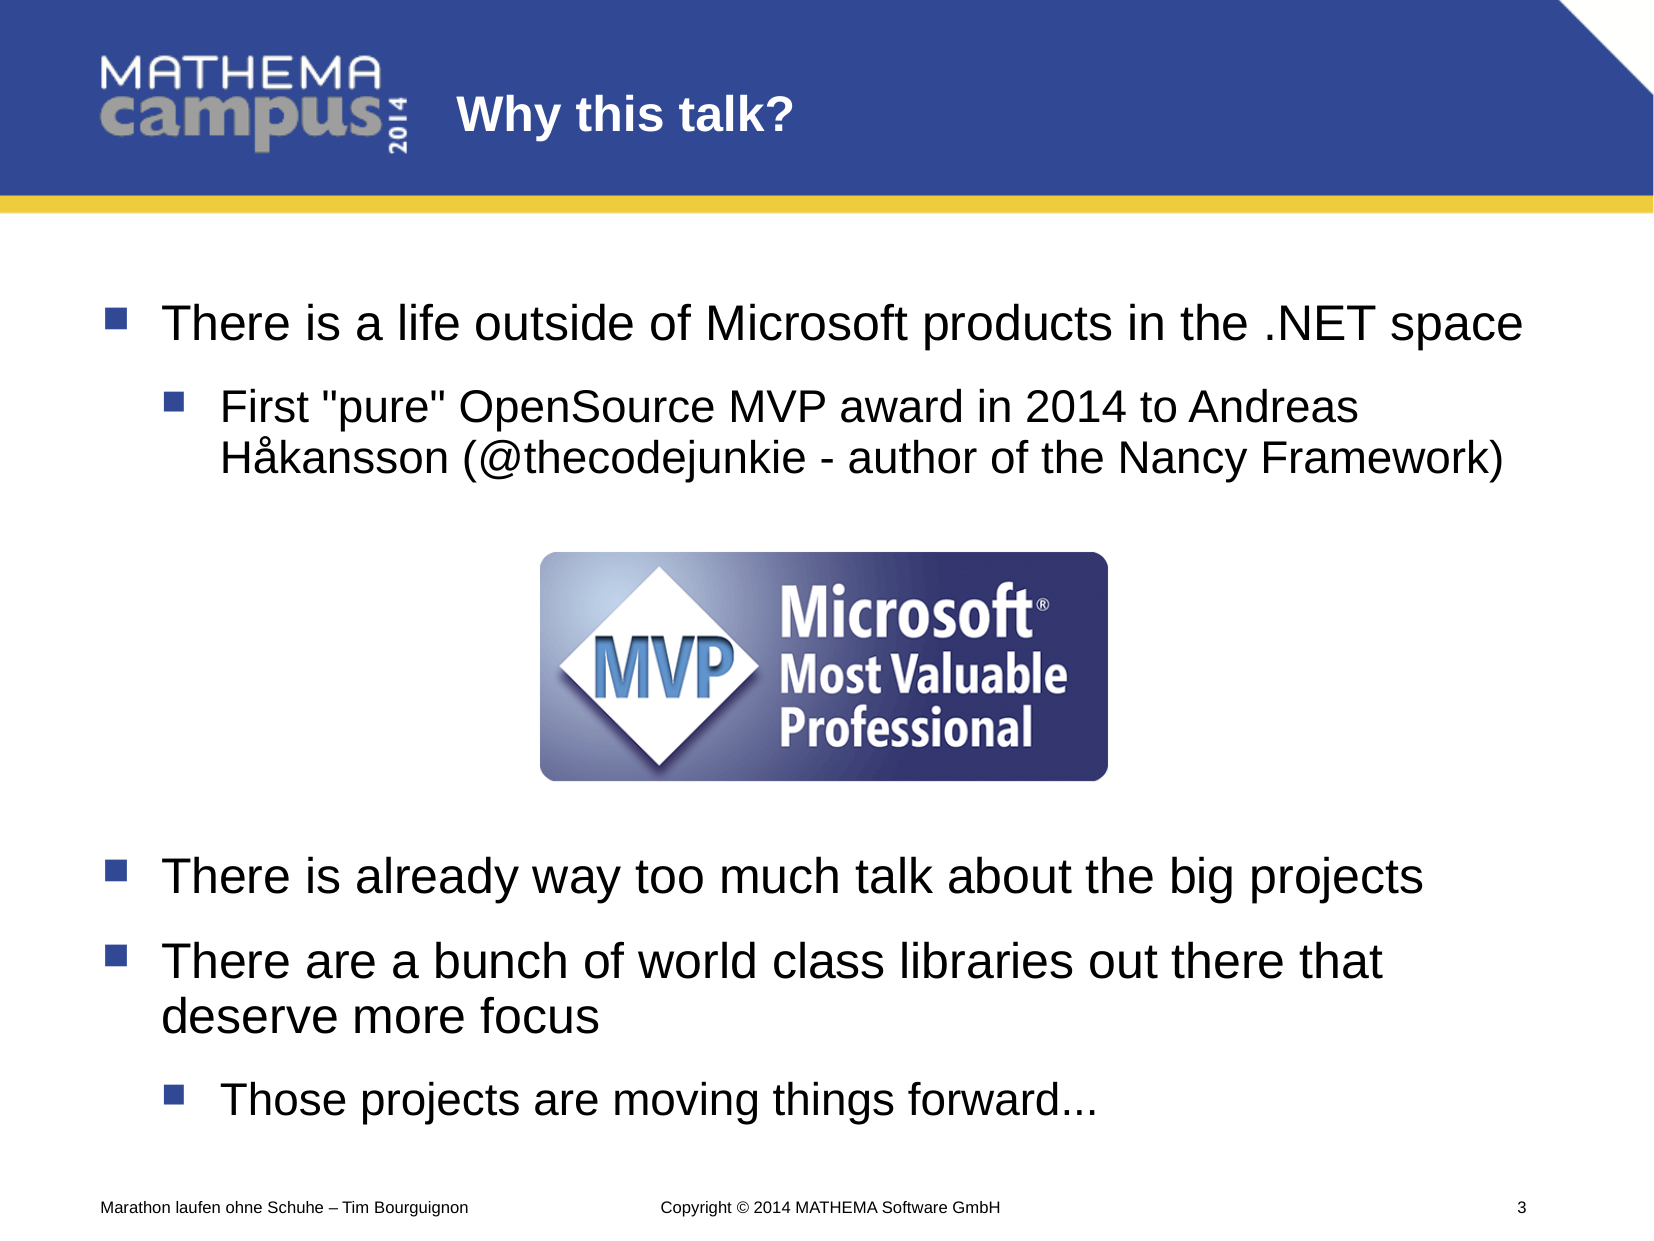

# Why this talk?
There is a life outside of Microsoft products in the .NET space
First "pure" OpenSource MVP award in 2014 to Andreas Håkansson (@thecodejunkie - author of the Nancy Framework)
There is already way too much talk about the big projects
There are a bunch of world class libraries out there that deserve more focus
Those projects are moving things forward...